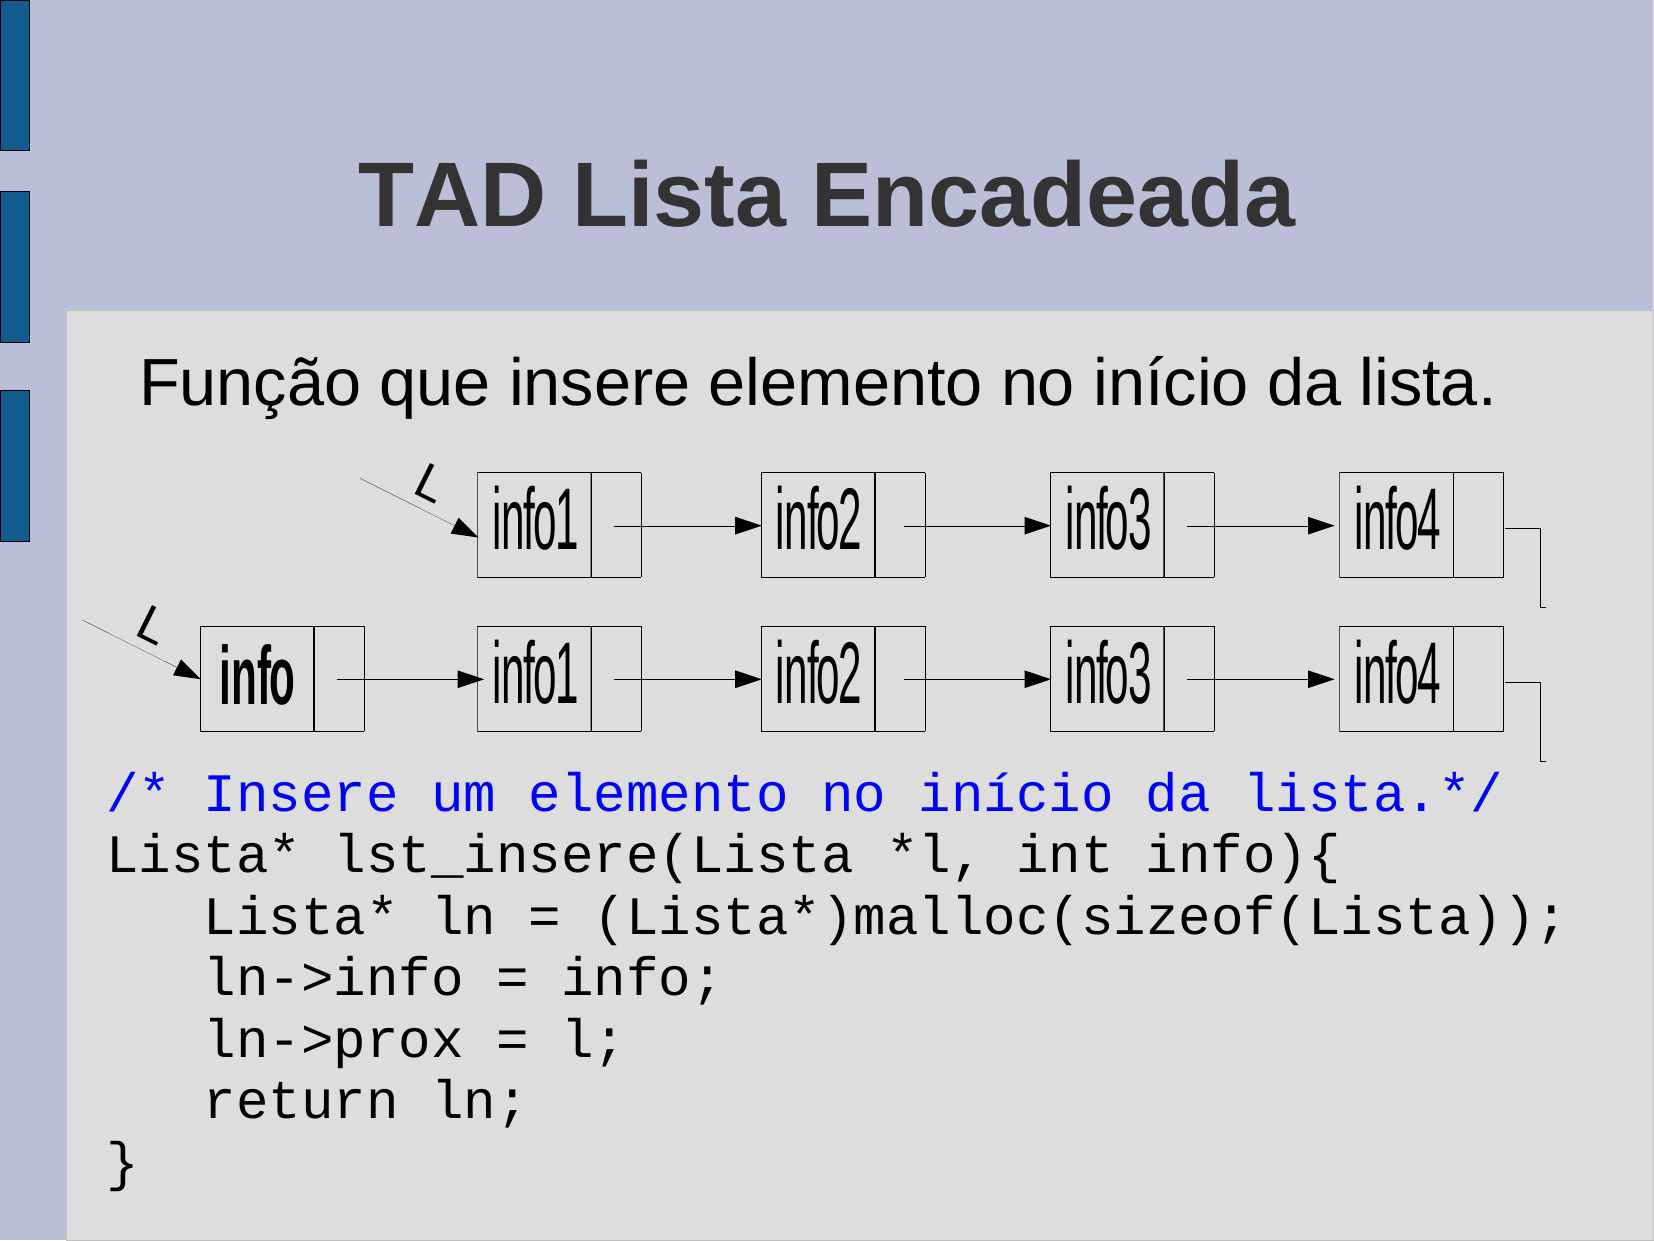

# TAD Lista Encadeada
Função que insere elemento no início da lista.
L
L
/* Insere um elemento no início da lista.*/
Lista* lst_insere(Lista *l, int info){
 Lista* ln = (Lista*)malloc(sizeof(Lista));
 ln->info = info;
 ln->prox = l;
 return ln;
}